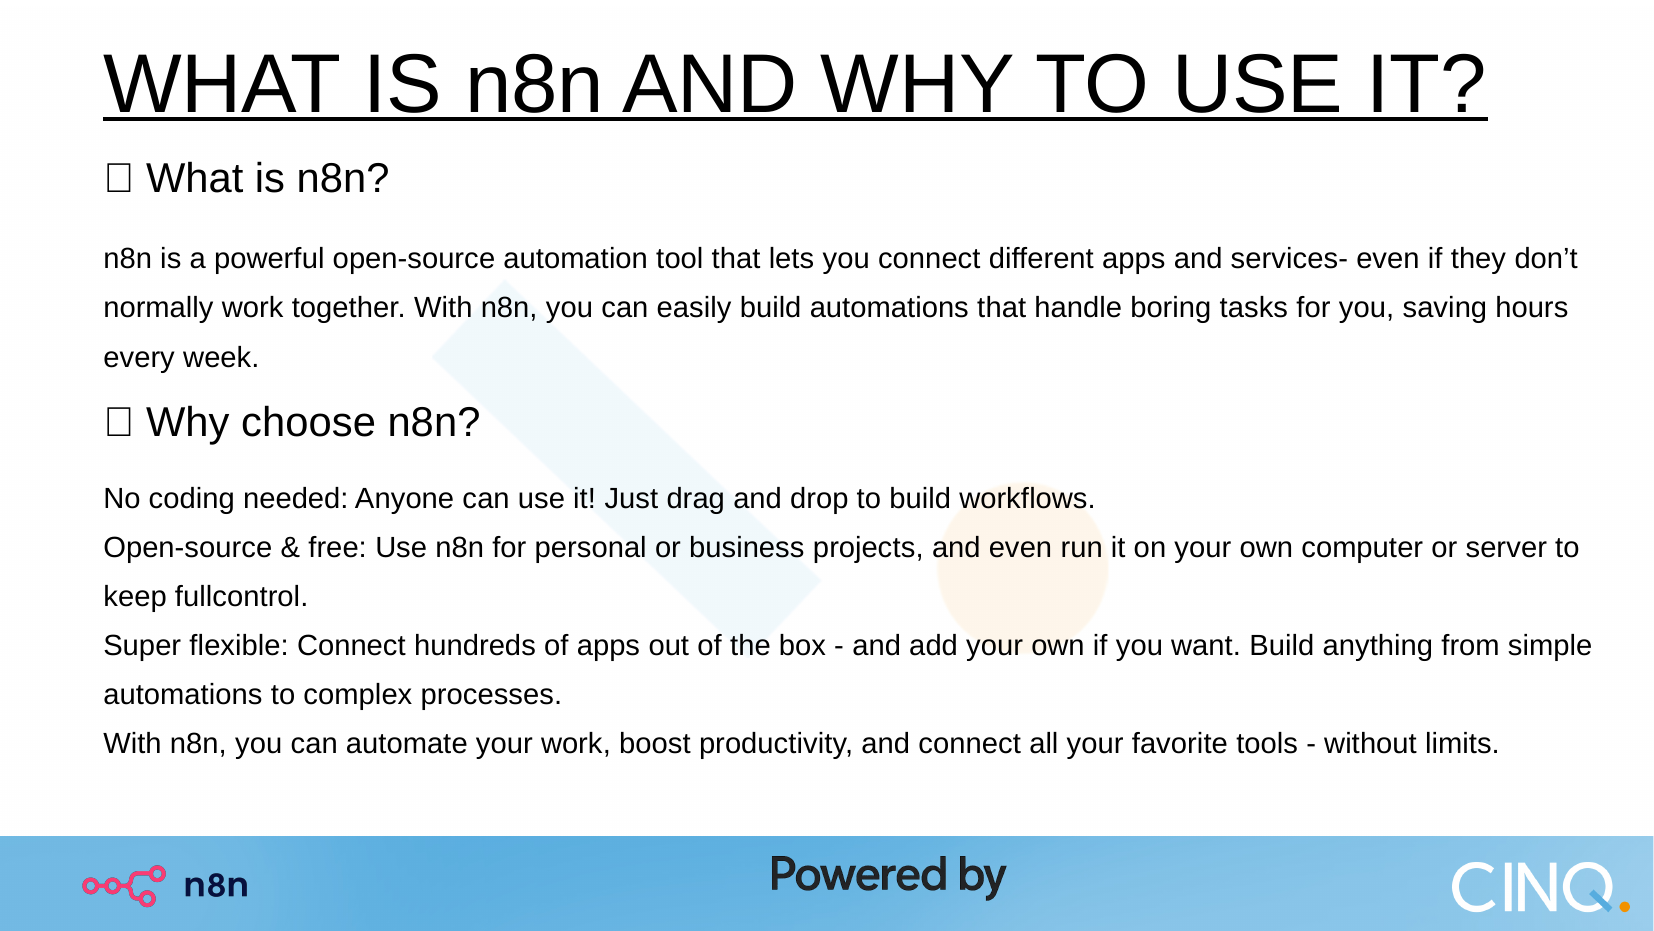

WHAT IS n8n AND WHY TO USE IT?
🤖 What is n8n?
n8n is a powerful open-source automation tool that lets you connect different apps and services- even if they don’t normally work together. With n8n, you can easily build automations that handle boring tasks for you, saving hours every week.
✅ Why choose n8n?
No coding needed: Anyone can use it! Just drag and drop to build workflows.
Open-source & free: Use n8n for personal or business projects, and even run it on your own computer or server to keep fullcontrol.
Super flexible: Connect hundreds of apps out of the box - and add your own if you want. Build anything from simple
automations to complex processes.
With n8n, you can automate your work, boost productivity, and connect all your favorite tools - without limits.